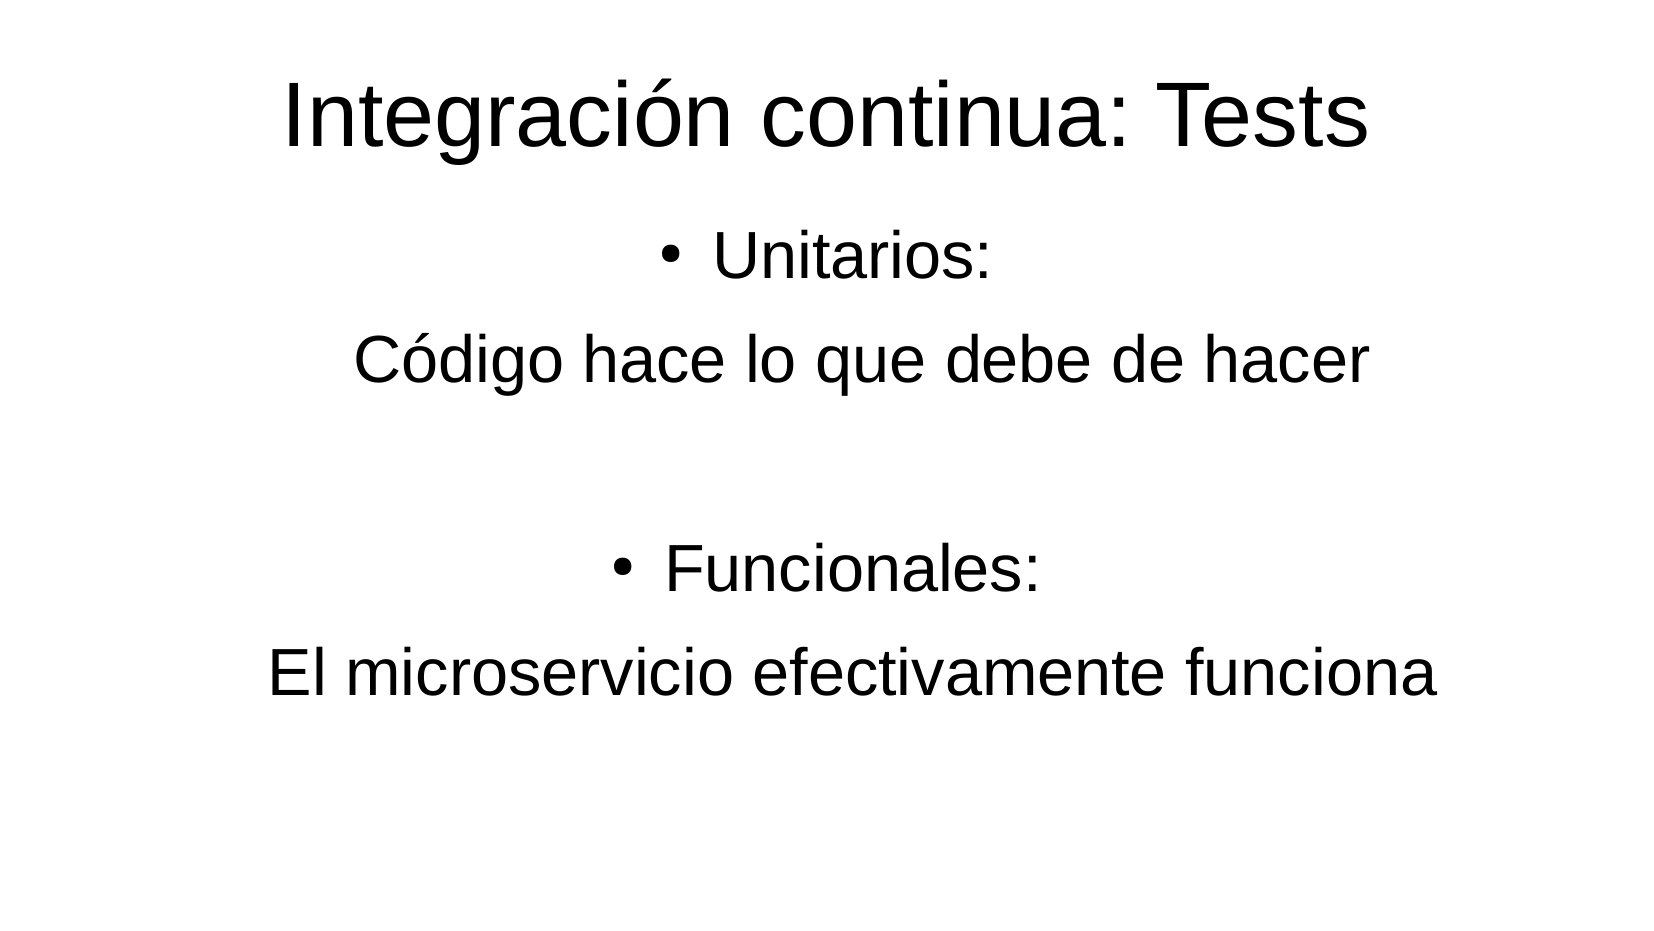

# Integración continua: Tests
Unitarios:
Código hace lo que debe de hacer
Funcionales:
El microservicio efectivamente funciona